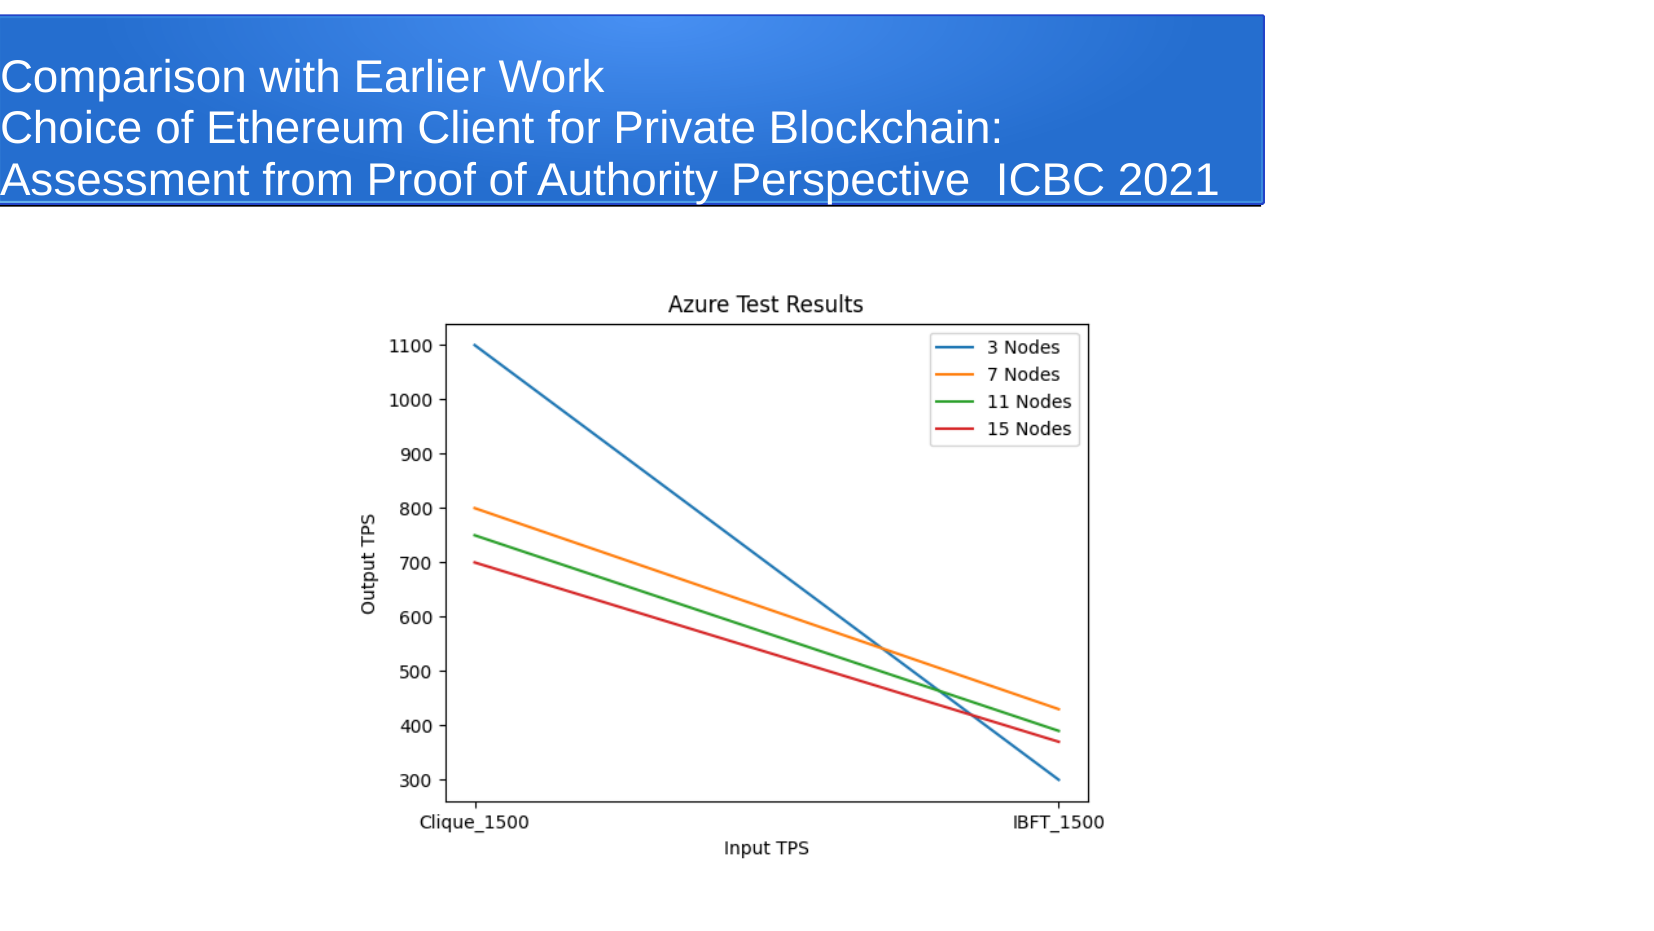

# Comparison with Earlier Work Choice of Ethereum Client for Private Blockchain: Assessment from Proof of Authority Perspective ICBC 2021